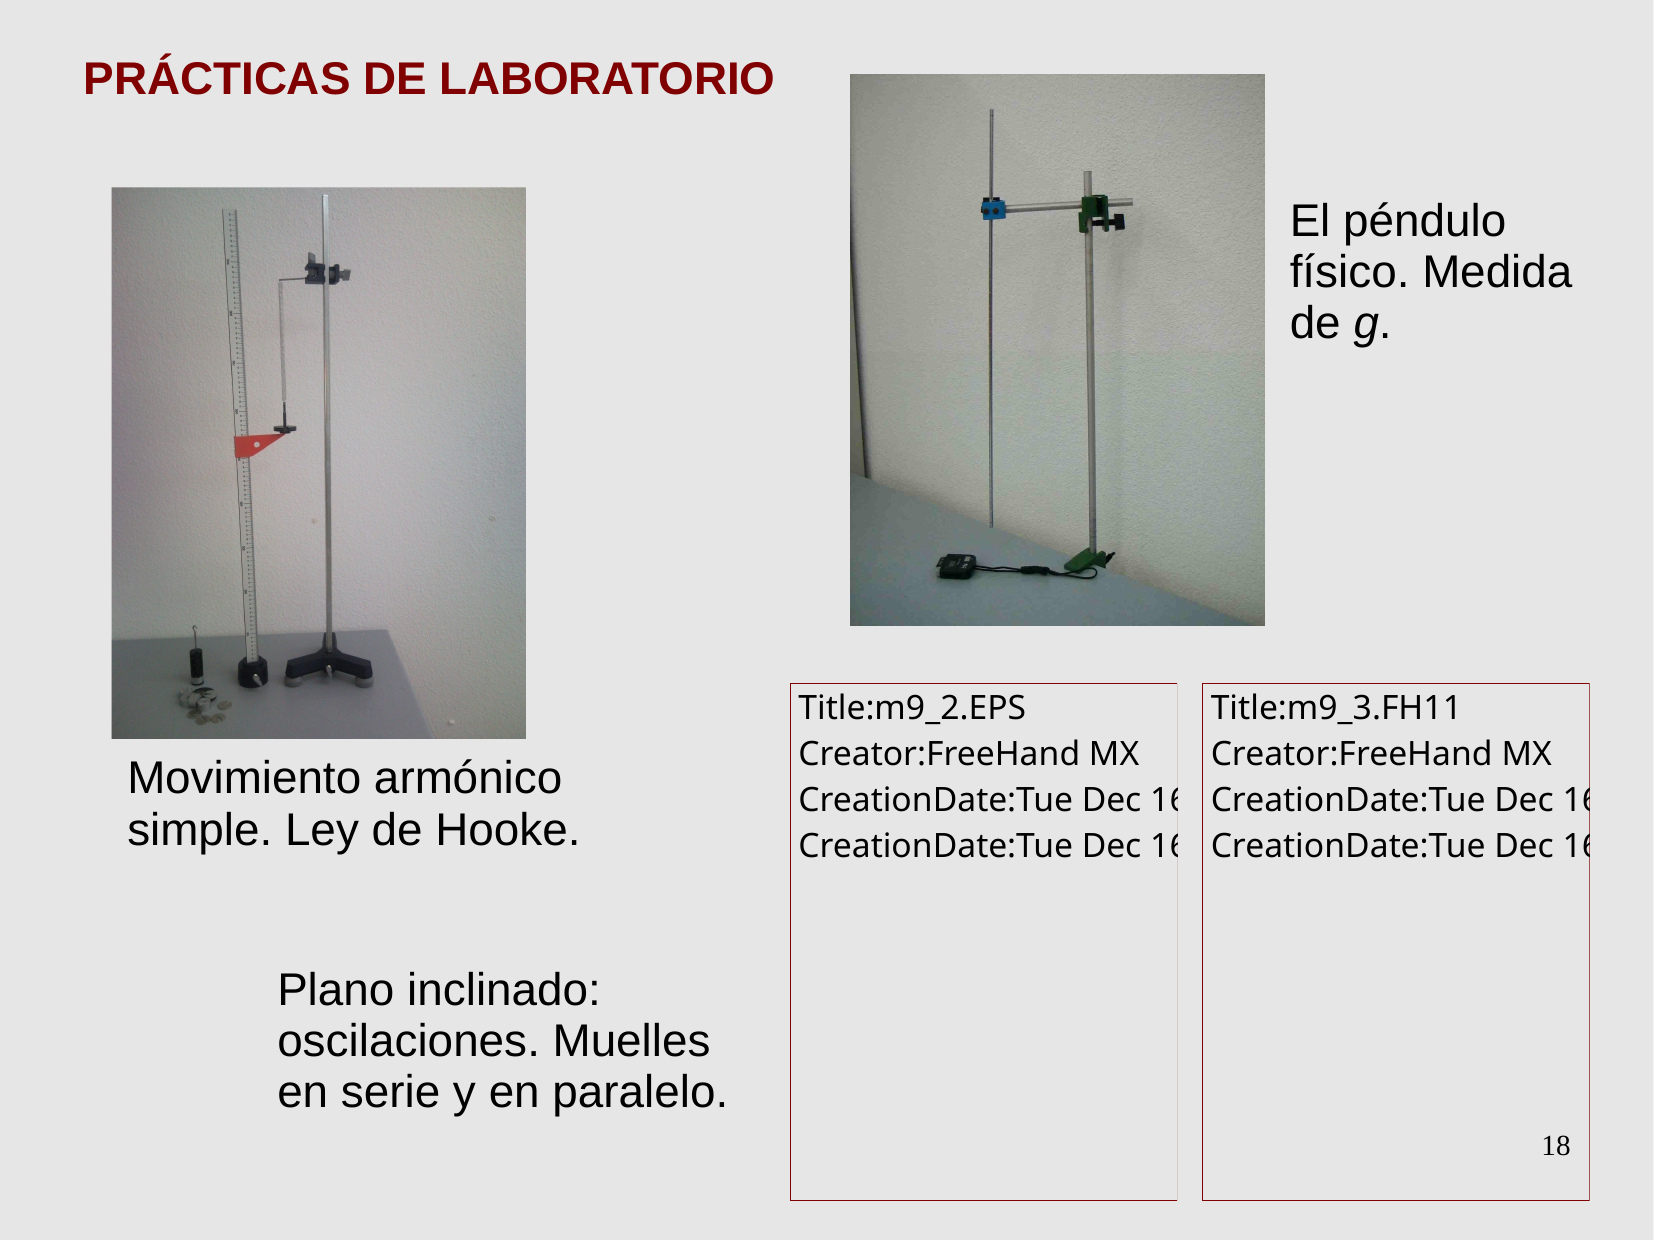

PRÁCTICAS DE LABORATORIO
El péndulo físico. Medida de g.
Movimiento armónico simple. Ley de Hooke.
Plano inclinado: oscilaciones. Muelles en serie y en paralelo.
18